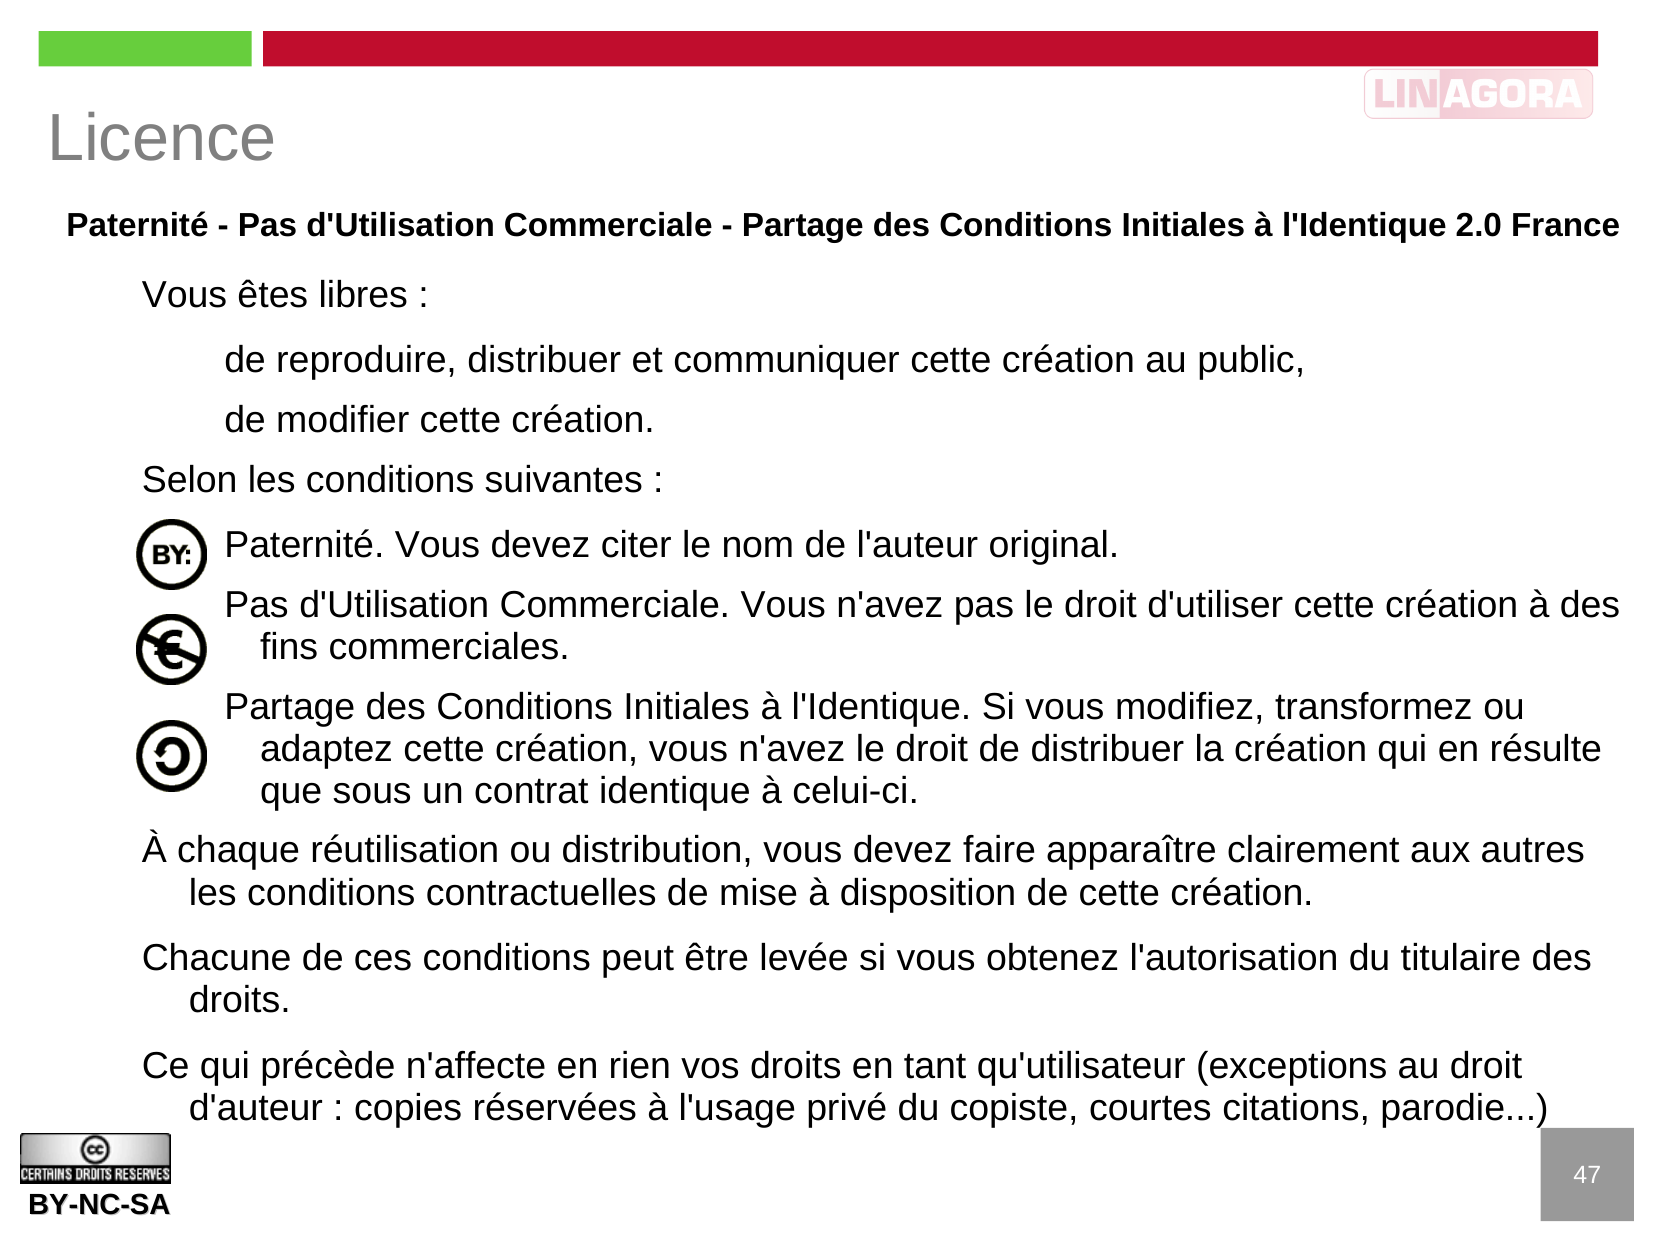

# Licence
Paternité - Pas d'Utilisation Commerciale - Partage des Conditions Initiales à l'Identique 2.0 France
Vous êtes libres :
de reproduire, distribuer et communiquer cette création au public,
de modifier cette création.
Selon les conditions suivantes :
Paternité. Vous devez citer le nom de l'auteur original.
Pas d'Utilisation Commerciale. Vous n'avez pas le droit d'utiliser cette création à des fins commerciales.
Partage des Conditions Initiales à l'Identique. Si vous modifiez, transformez ou adaptez cette création, vous n'avez le droit de distribuer la création qui en résulte que sous un contrat identique à celui-ci.
À chaque réutilisation ou distribution, vous devez faire apparaître clairement aux autres les conditions contractuelles de mise à disposition de cette création.
Chacune de ces conditions peut être levée si vous obtenez l'autorisation du titulaire des droits.
Ce qui précède n'affecte en rien vos droits en tant qu'utilisateur (exceptions au droit d'auteur : copies réservées à l'usage privé du copiste, courtes citations, parodie...)